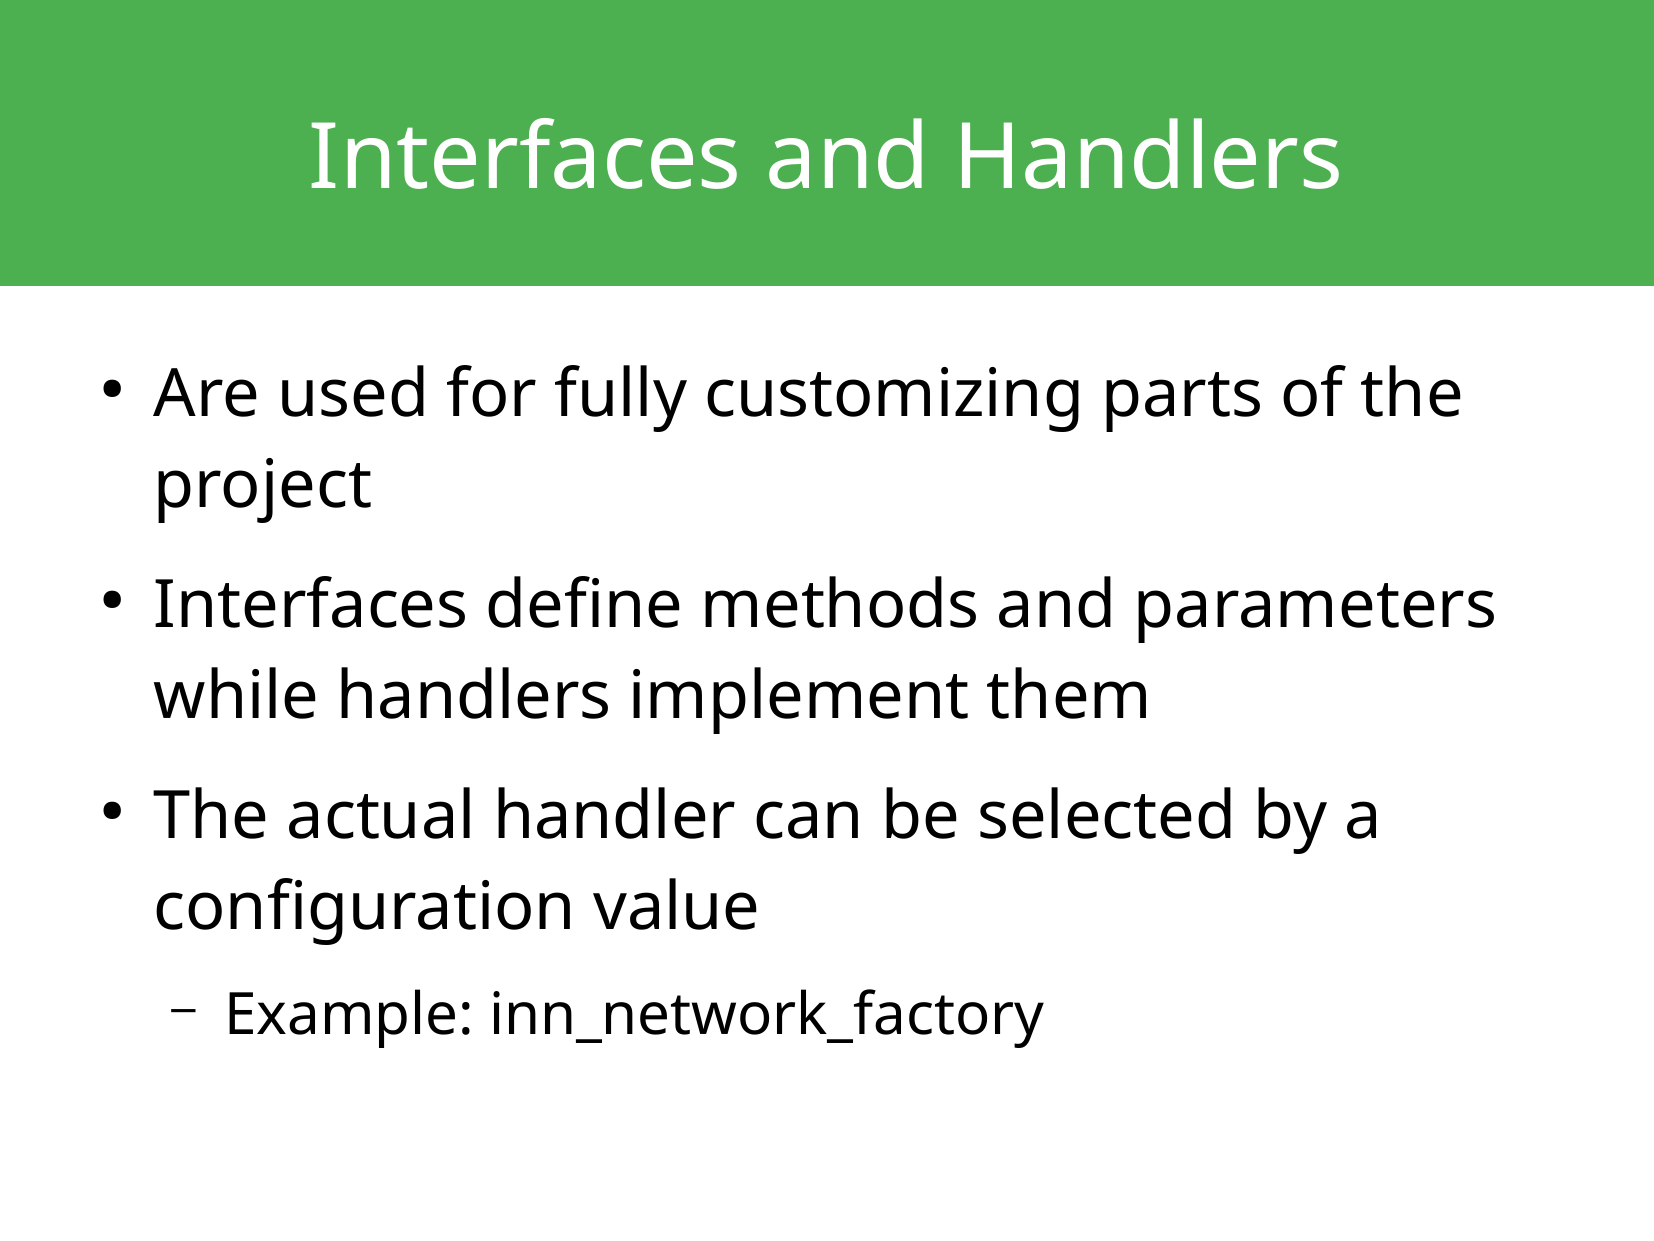

# Interfaces and Handlers
Are used for fully customizing parts of the project
Interfaces define methods and parameters while handlers implement them
The actual handler can be selected by a configuration value
Example: inn_network_factory